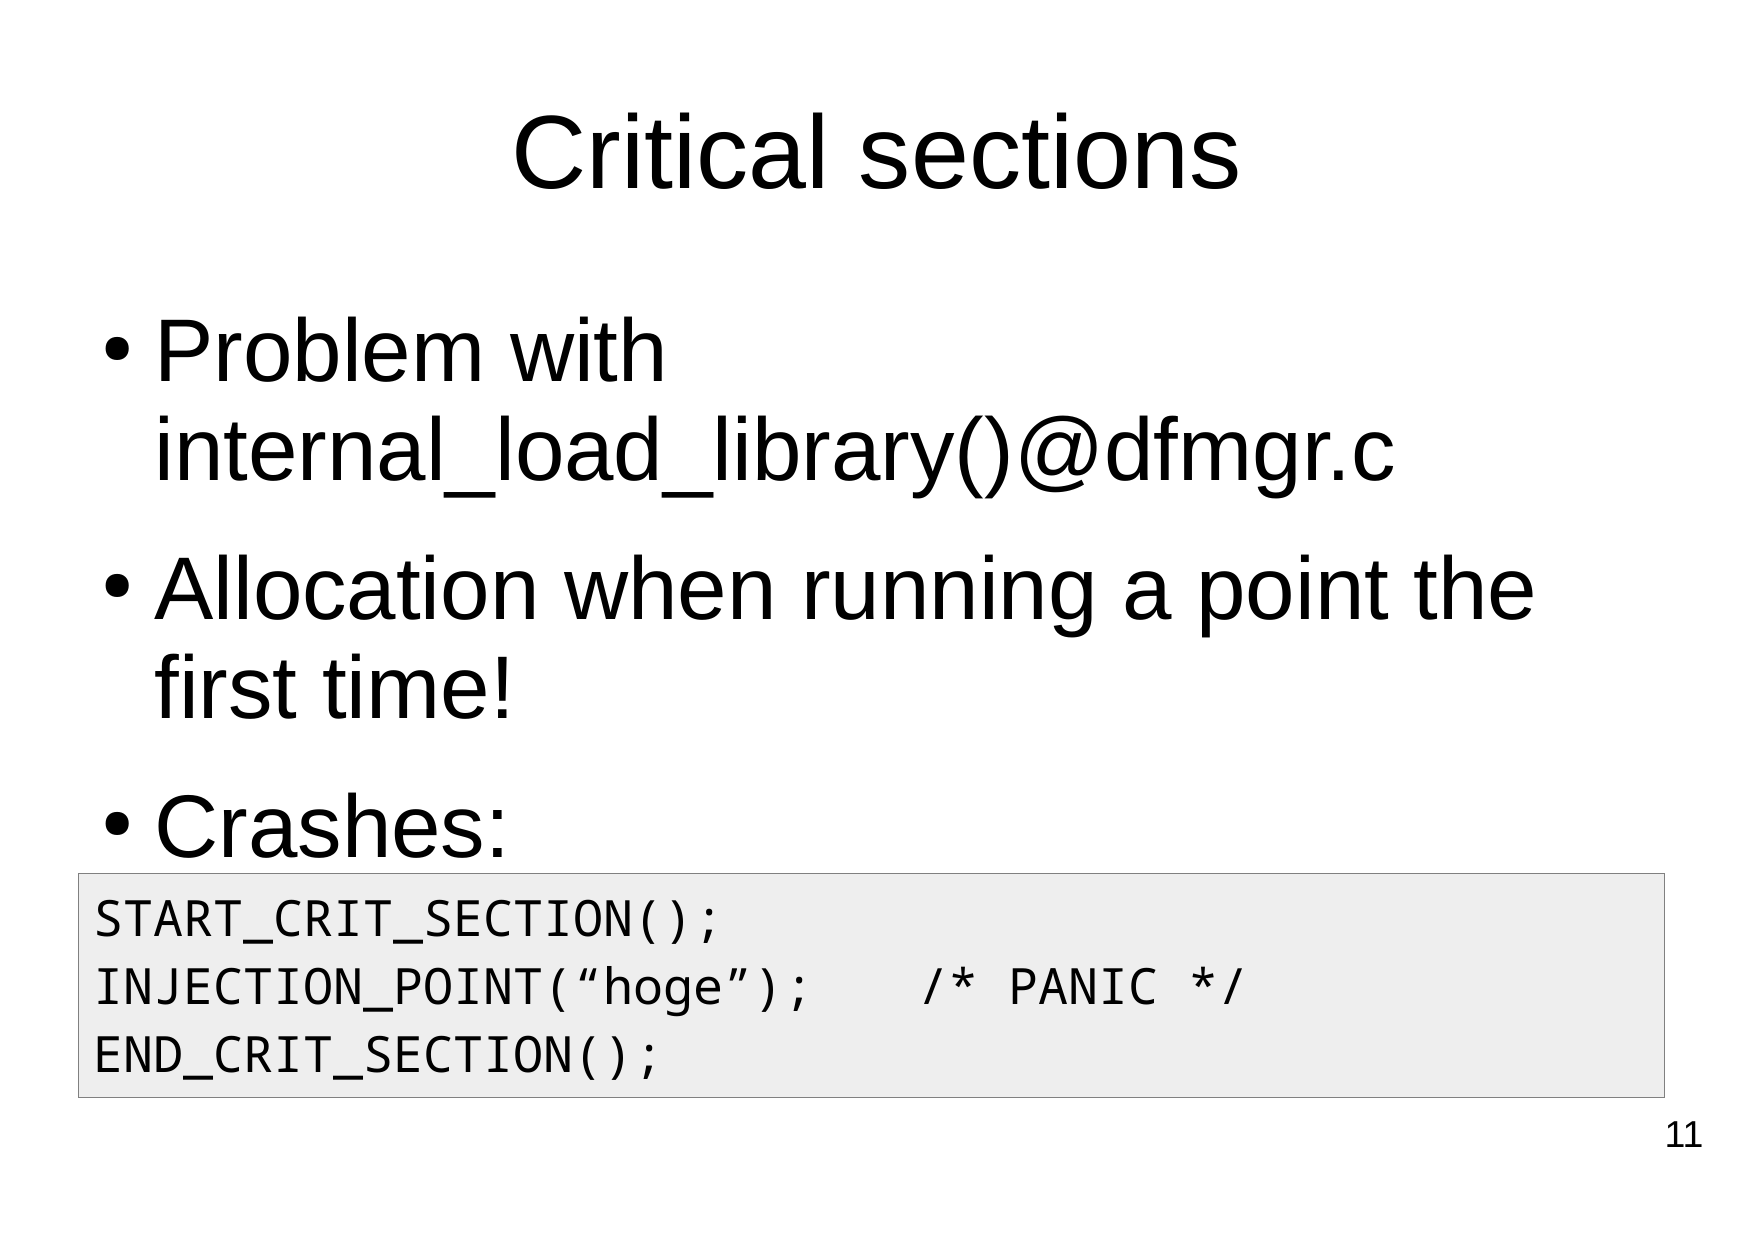

# Critical sections
Problem with internal_load_library()@dfmgr.c
Allocation when running a point the first time!
Crashes:
START_CRIT_SECTION();
INJECTION_POINT(“hoge”);		/* PANIC */
END_CRIT_SECTION();